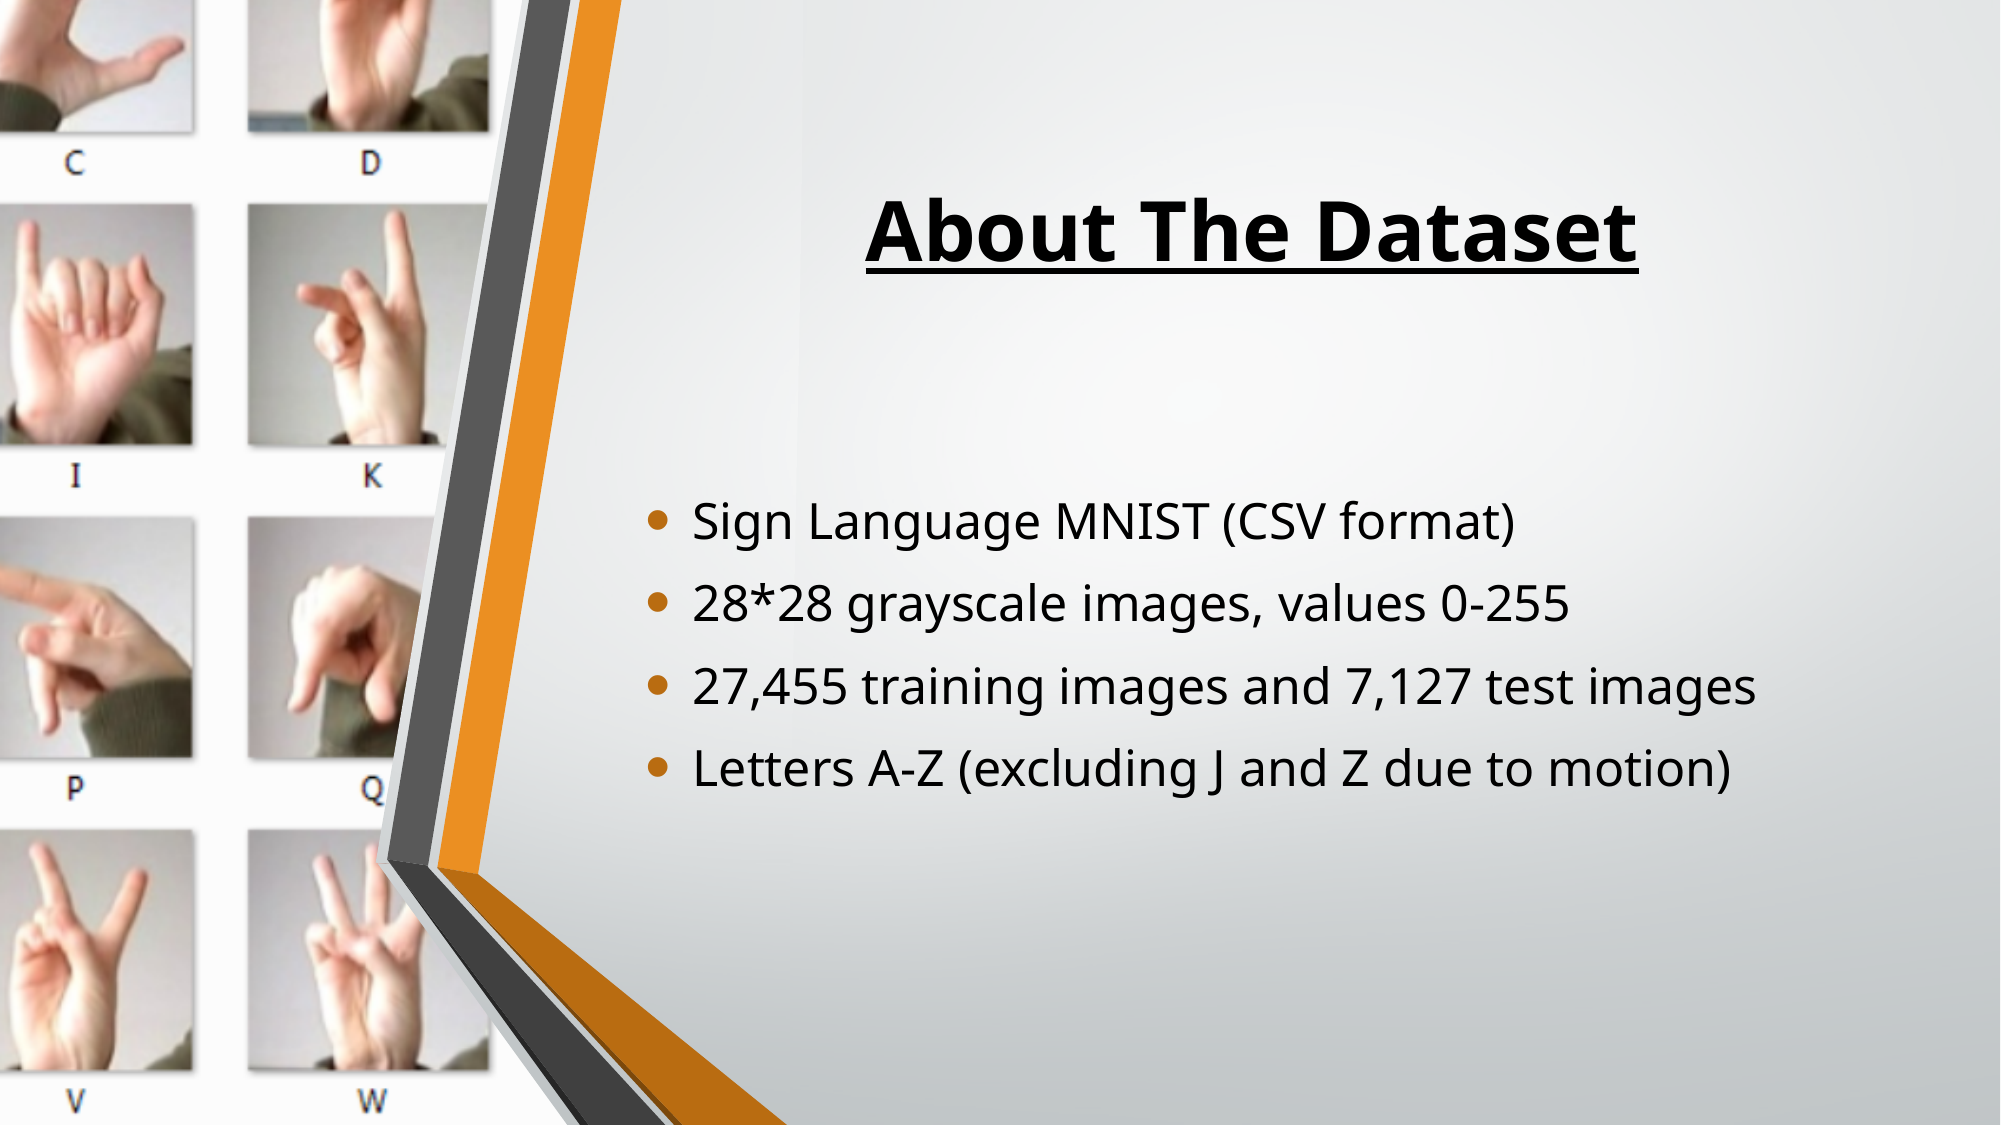

# About The Dataset
Sign Language MNIST (CSV format)
28*28 grayscale images, values 0-255
27,455 training images and 7,127 test images
Letters A-Z (excluding J and Z due to motion)